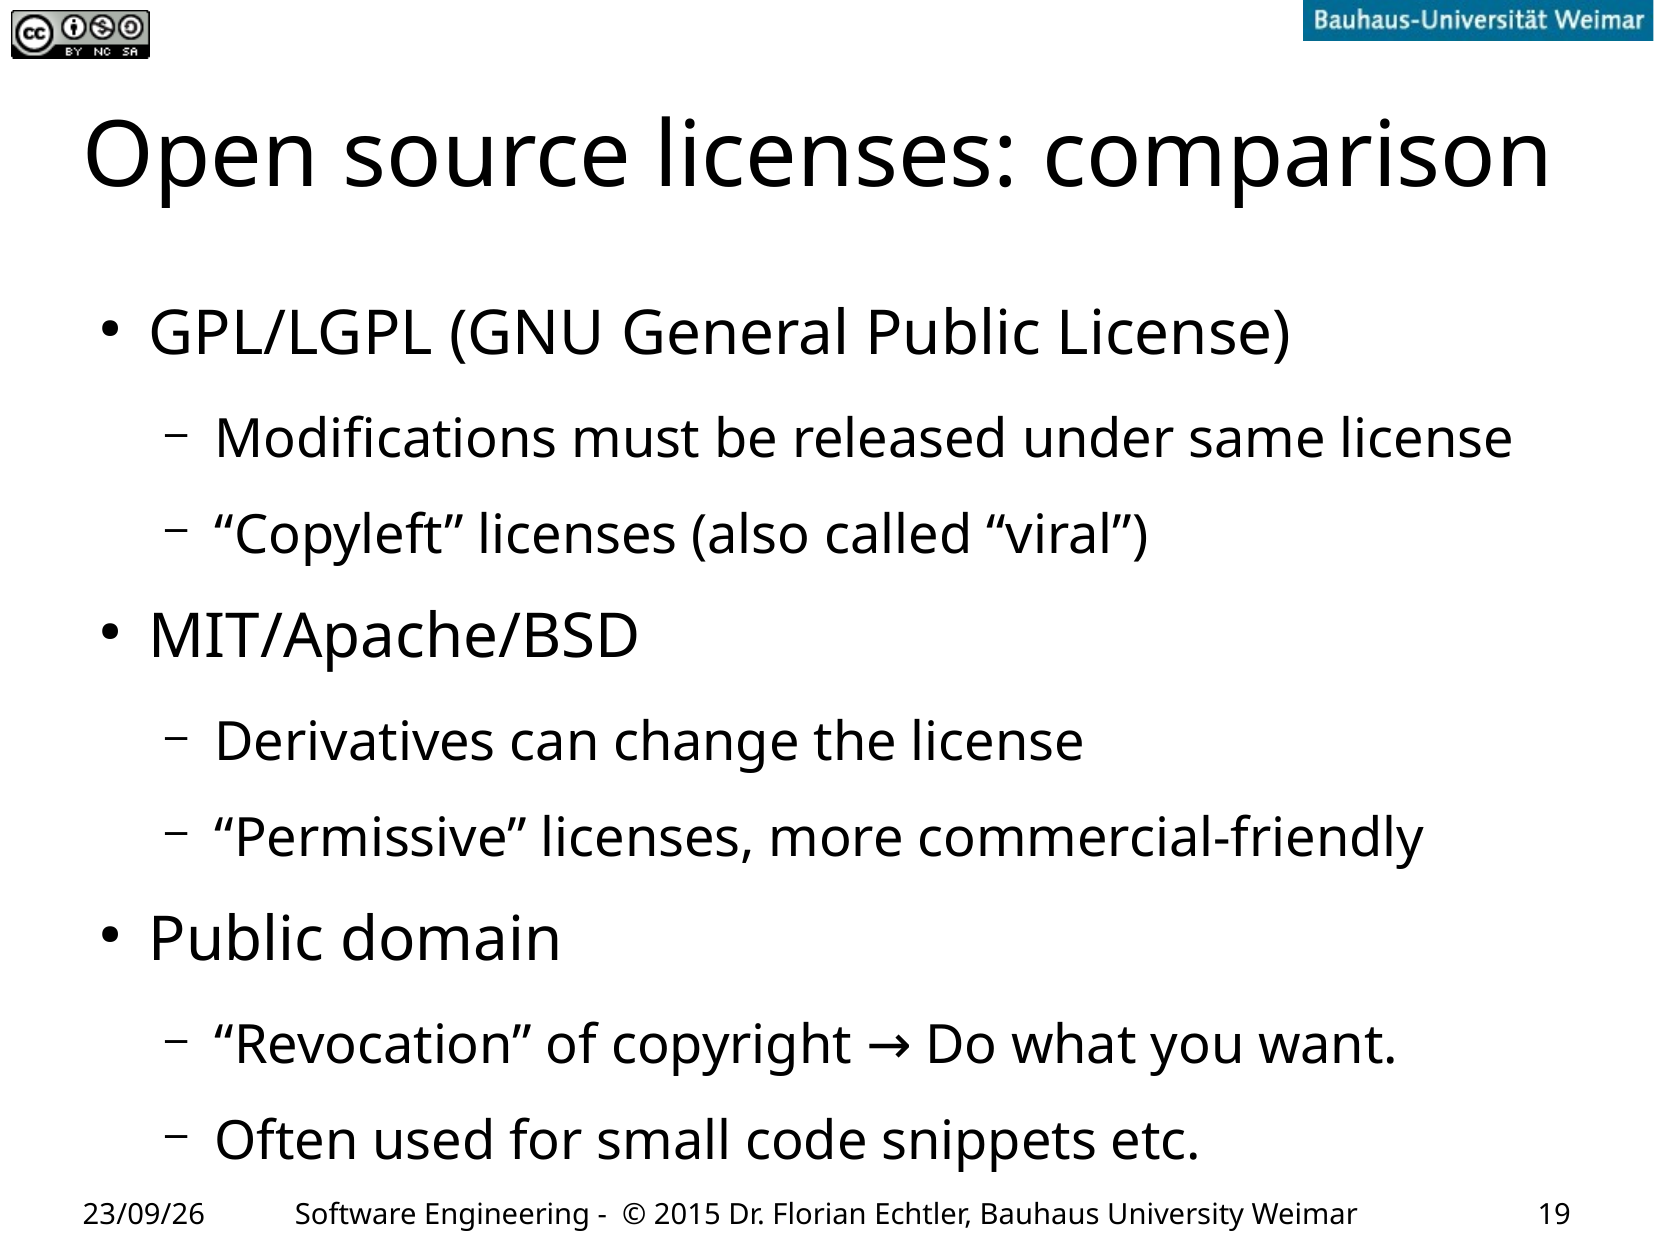

# Open source licenses: comparison
GPL/LGPL (GNU General Public License)
Modifications must be released under same license
“Copyleft” licenses (also called “viral”)
MIT/Apache/BSD
Derivatives can change the license
“Permissive” licenses, more commercial-friendly
Public domain
“Revocation” of copyright → Do what you want.
Often used for small code snippets etc.
Software Engineering - © 2015 Dr. Florian Echtler, Bauhaus University Weimar
19